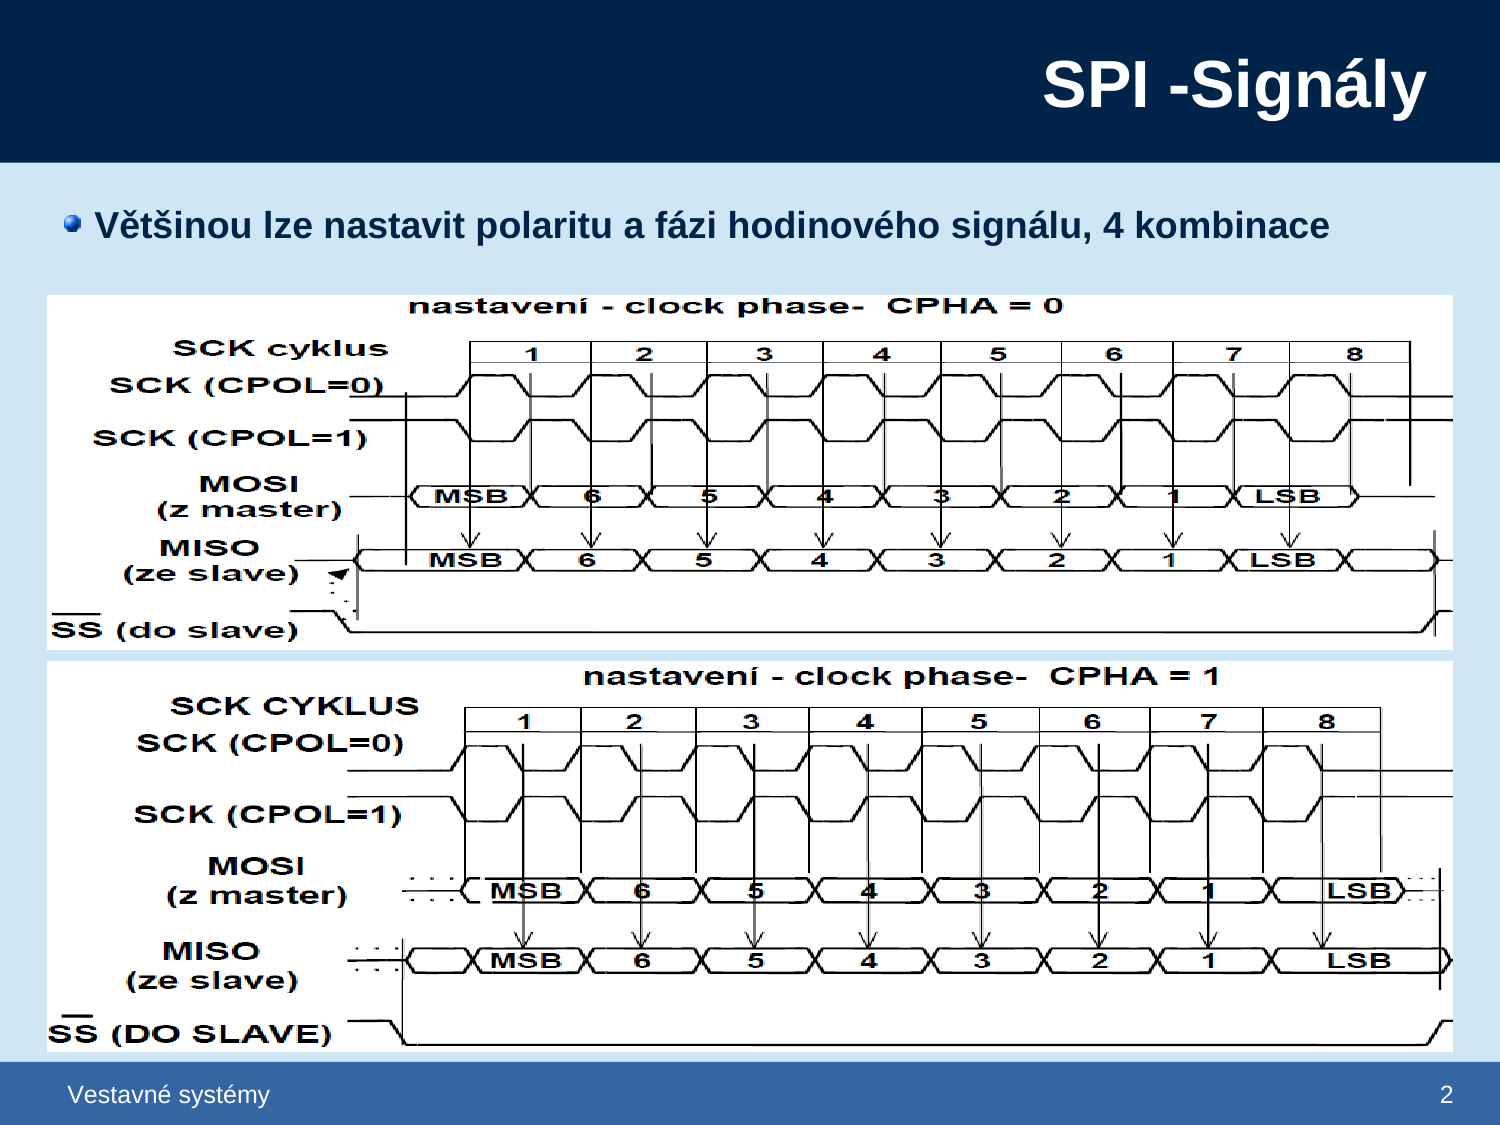

# SPI -Signály
Většinou lze nastavit polaritu a fázi hodinového signálu, 4 kombinace